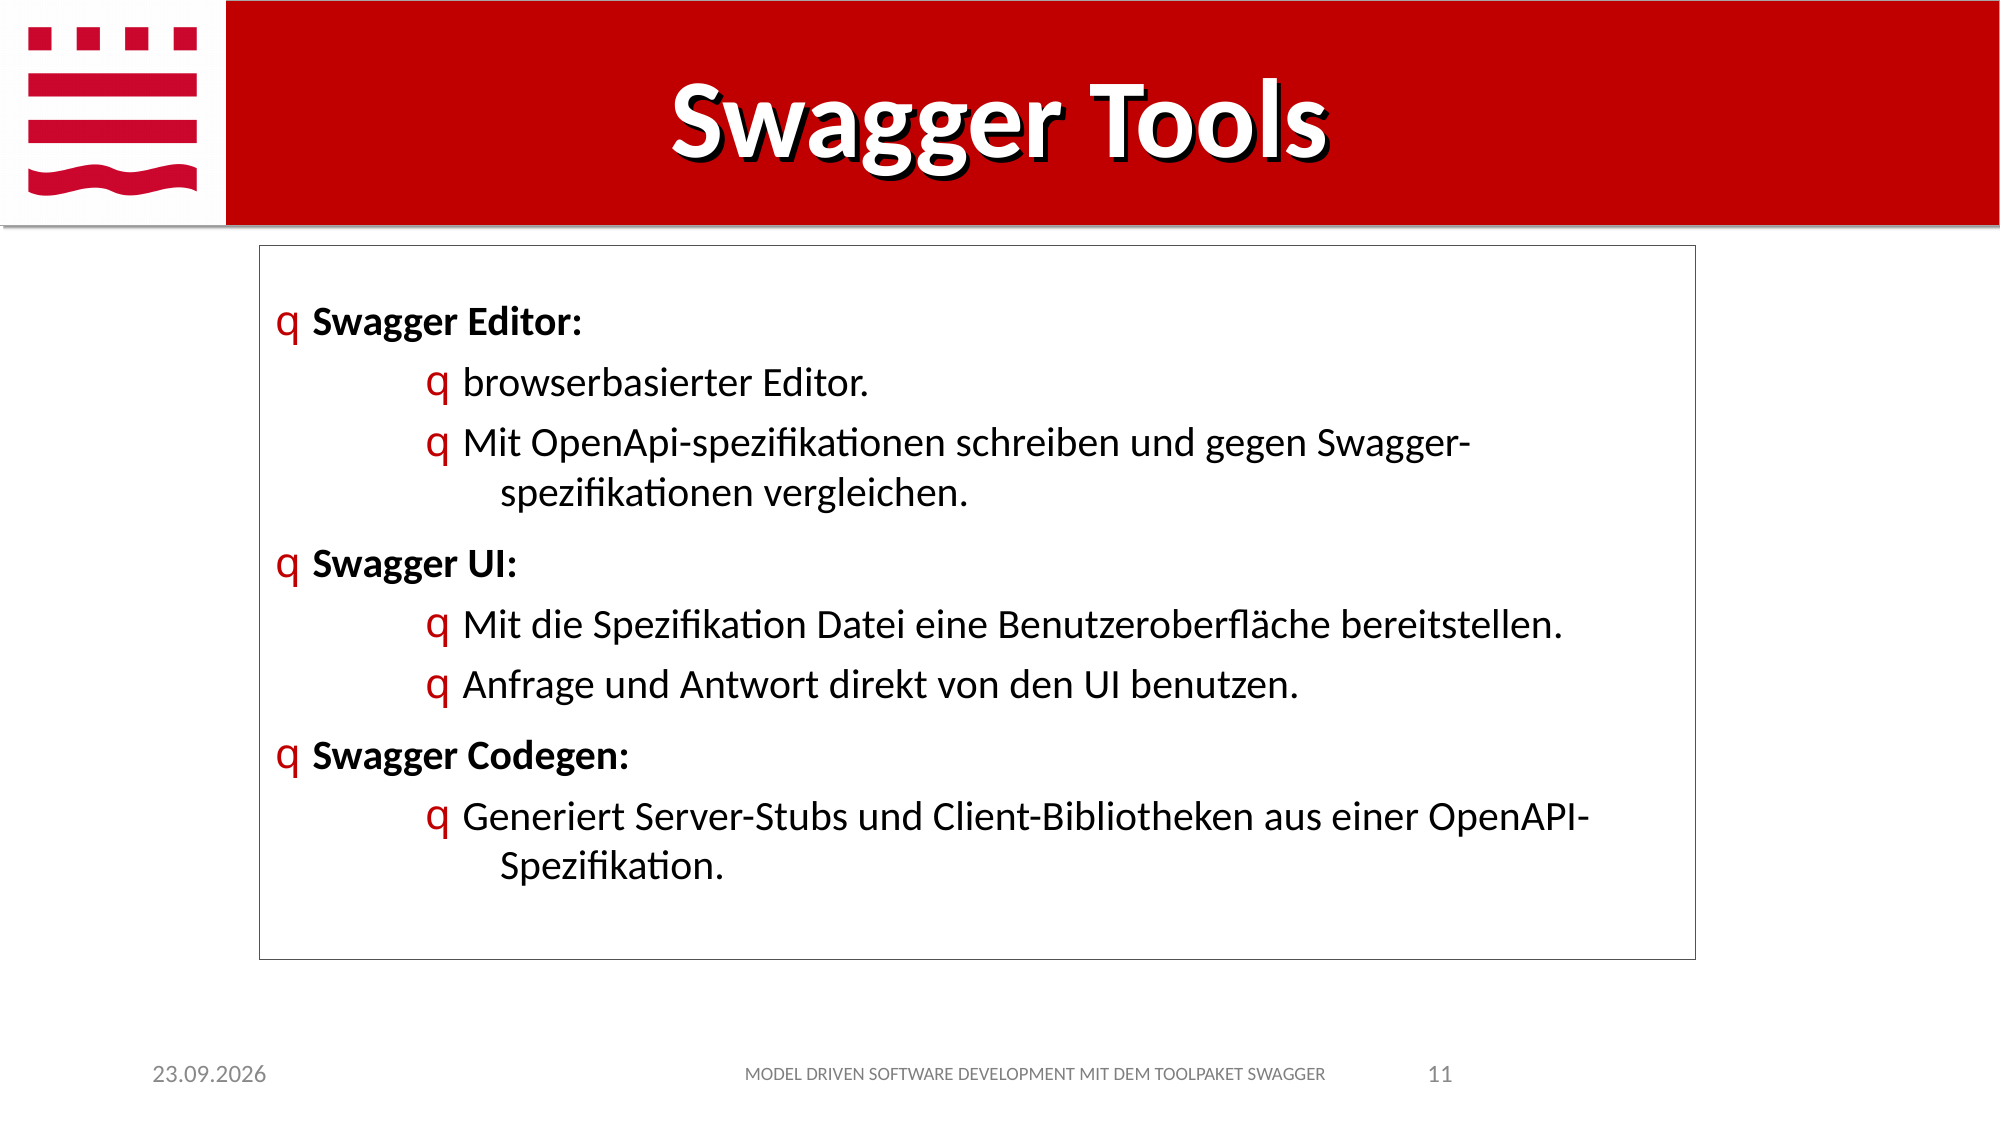

Swagger Tools
# Swagger Editor:
browserbasierter Editor.
Mit OpenApi-spezifikationen schreiben und gegen Swagger-spezifikationen vergleichen.
Swagger UI:
Mit die Spezifikation Datei eine Benutzeroberfläche bereitstellen.
Anfrage und Antwort direkt von den UI benutzen.
Swagger Codegen:
Generiert Server-Stubs und Client-Bibliotheken aus einer OpenAPI-Spezifikation.
Multi-Device Layout-Mustern”.
MODEL DRIVEN SOFTWARE DEVELOPMENT MIT DEM TOOLPAKET SWAGGER
11